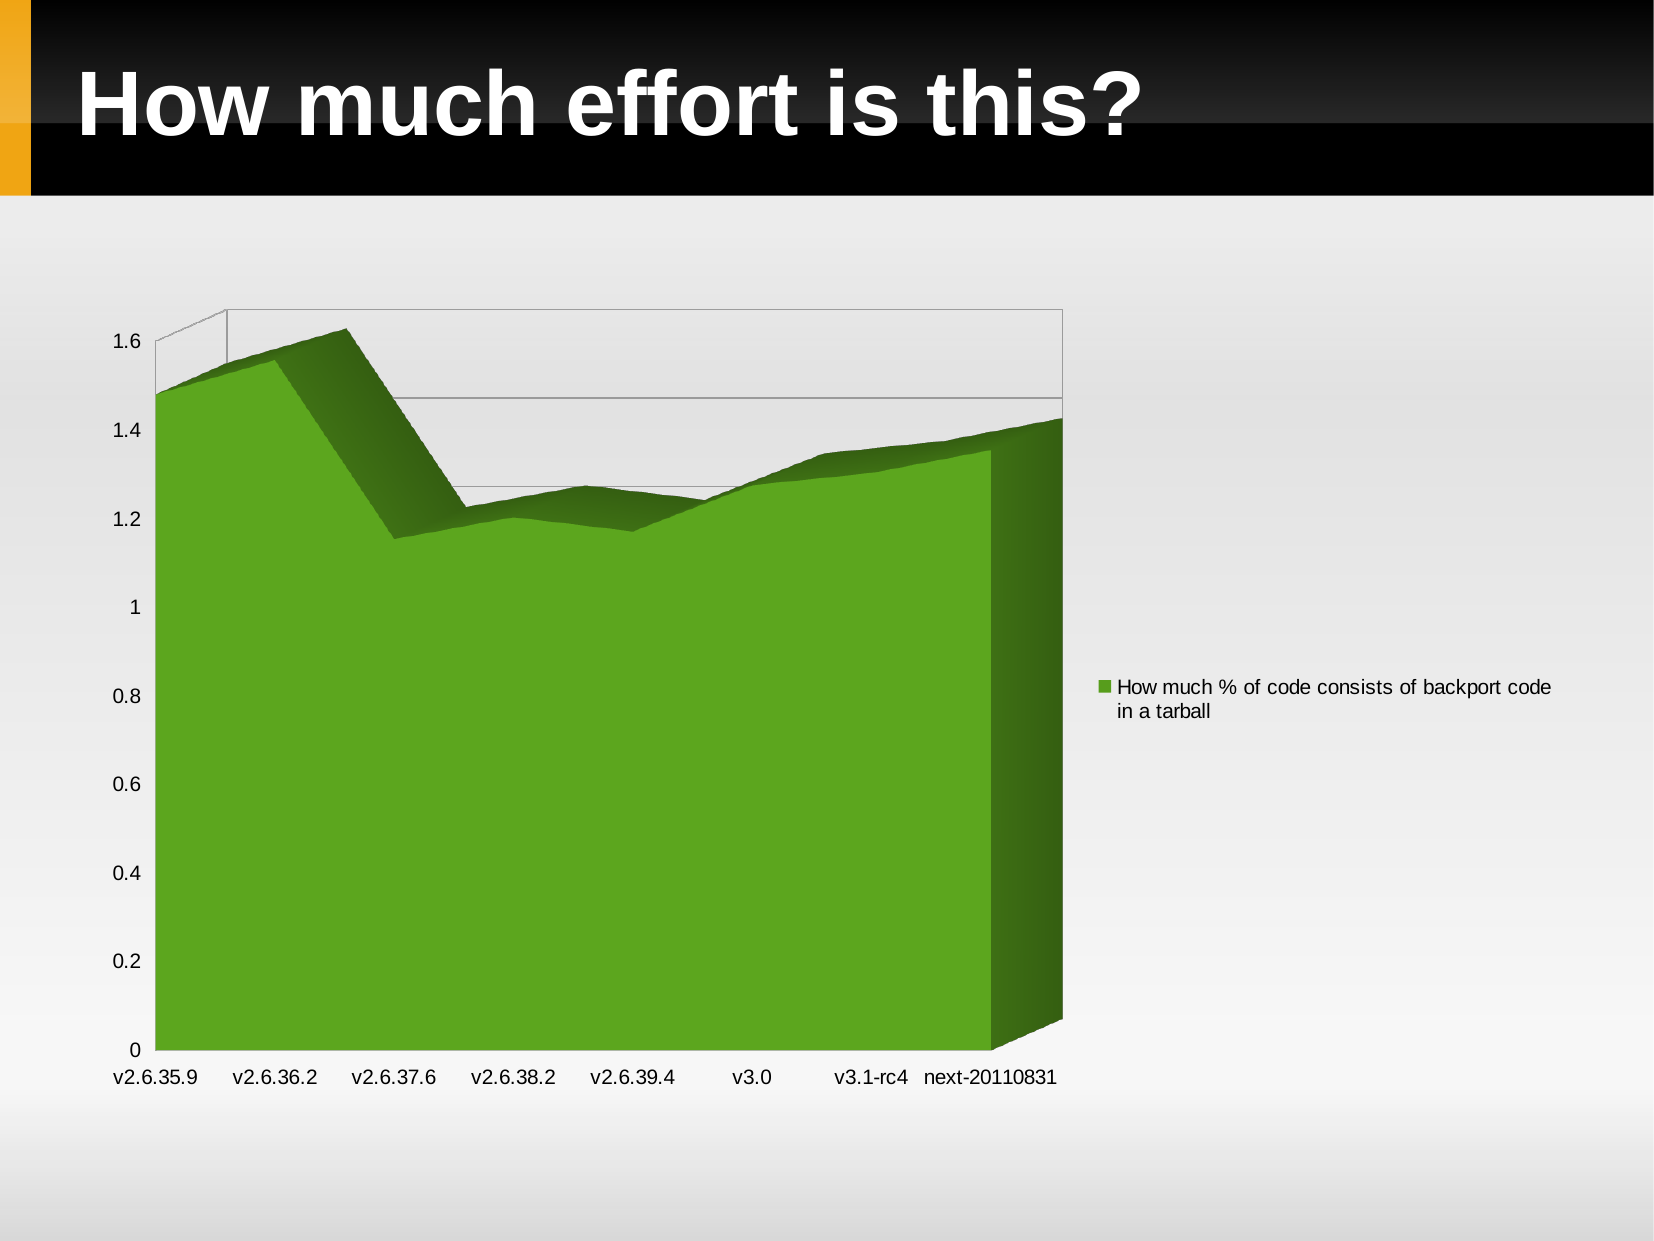

# How much effort is this?
[unsupported chart]